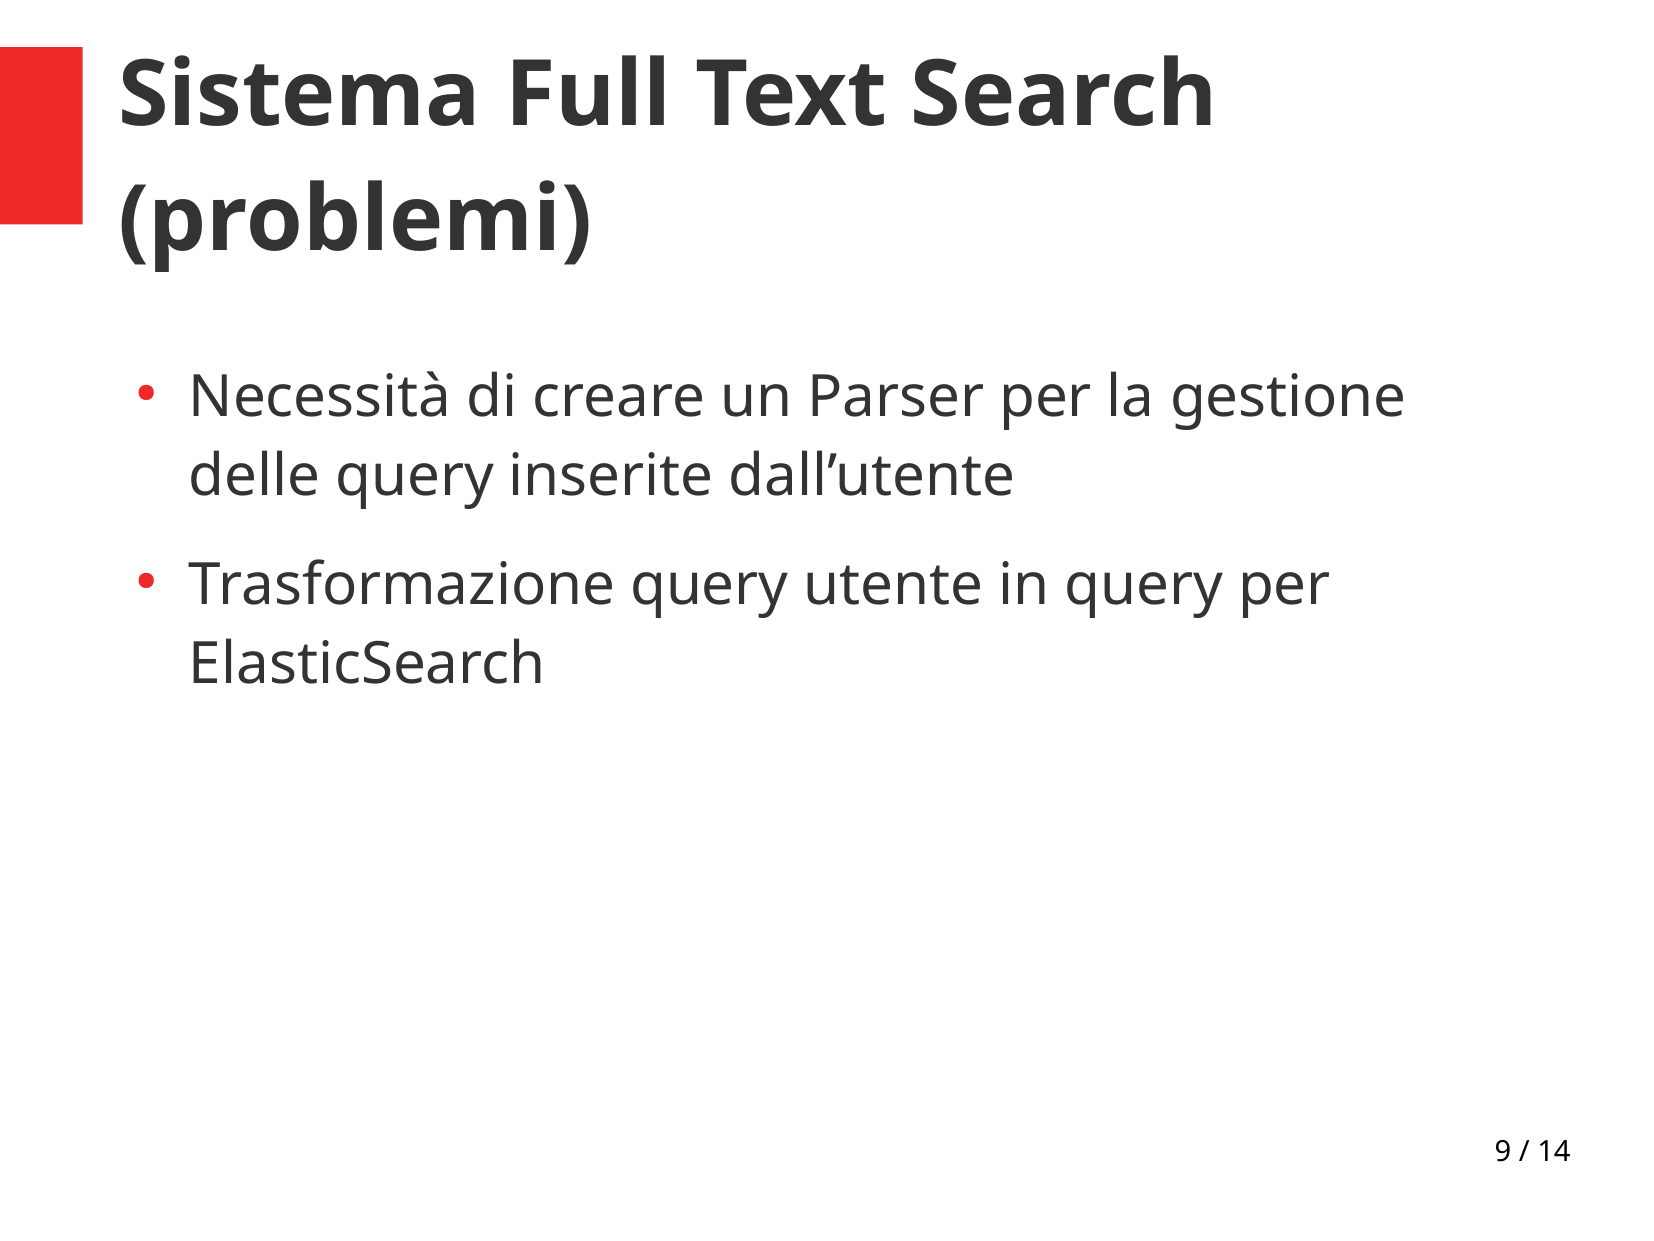

# Sistema Full Text Search (problemi)
Necessità di creare un Parser per la gestione delle query inserite dall’utente
Trasformazione query utente in query per ElasticSearch
9